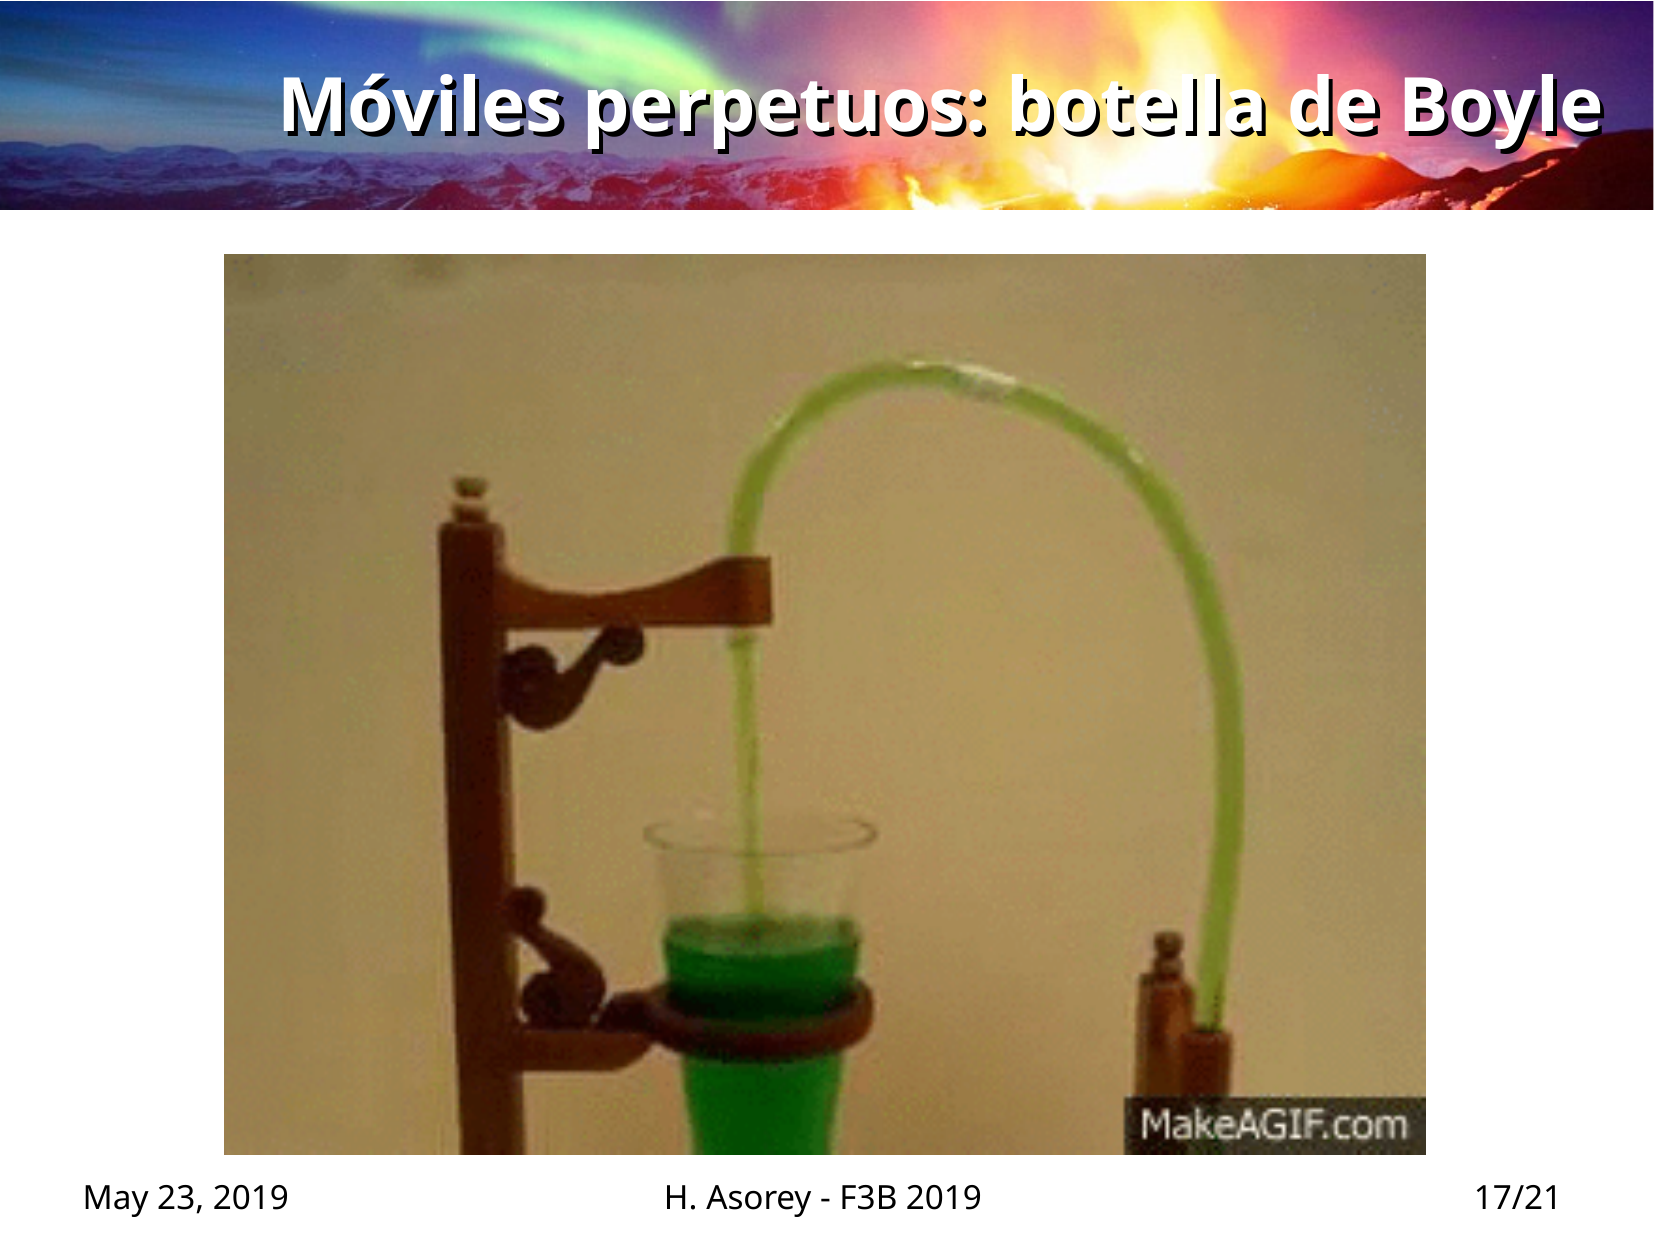

# Móviles perpetuos: botella de Boyle
May 23, 2019
H. Asorey - F3B 2019
17